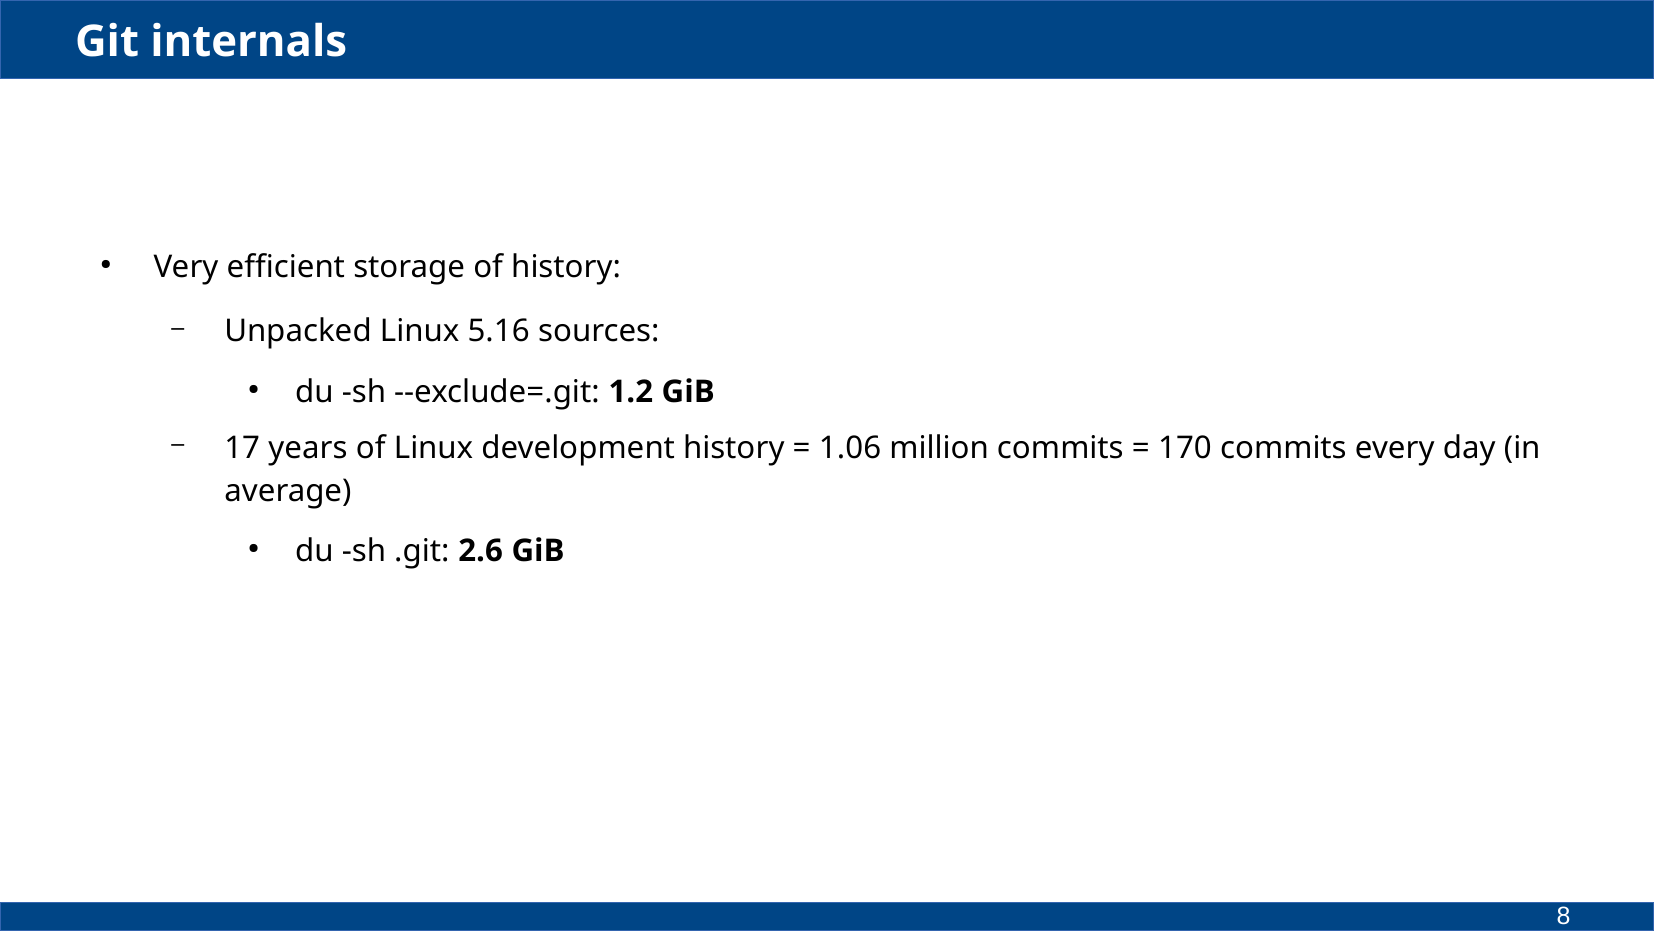

# Git internals
Very efficient storage of history:
Unpacked Linux 5.16 sources:
du -sh --exclude=.git: 1.2 GiB
17 years of Linux development history = 1.06 million commits = 170 commits every day (in average)
du -sh .git: 2.6 GiB
8